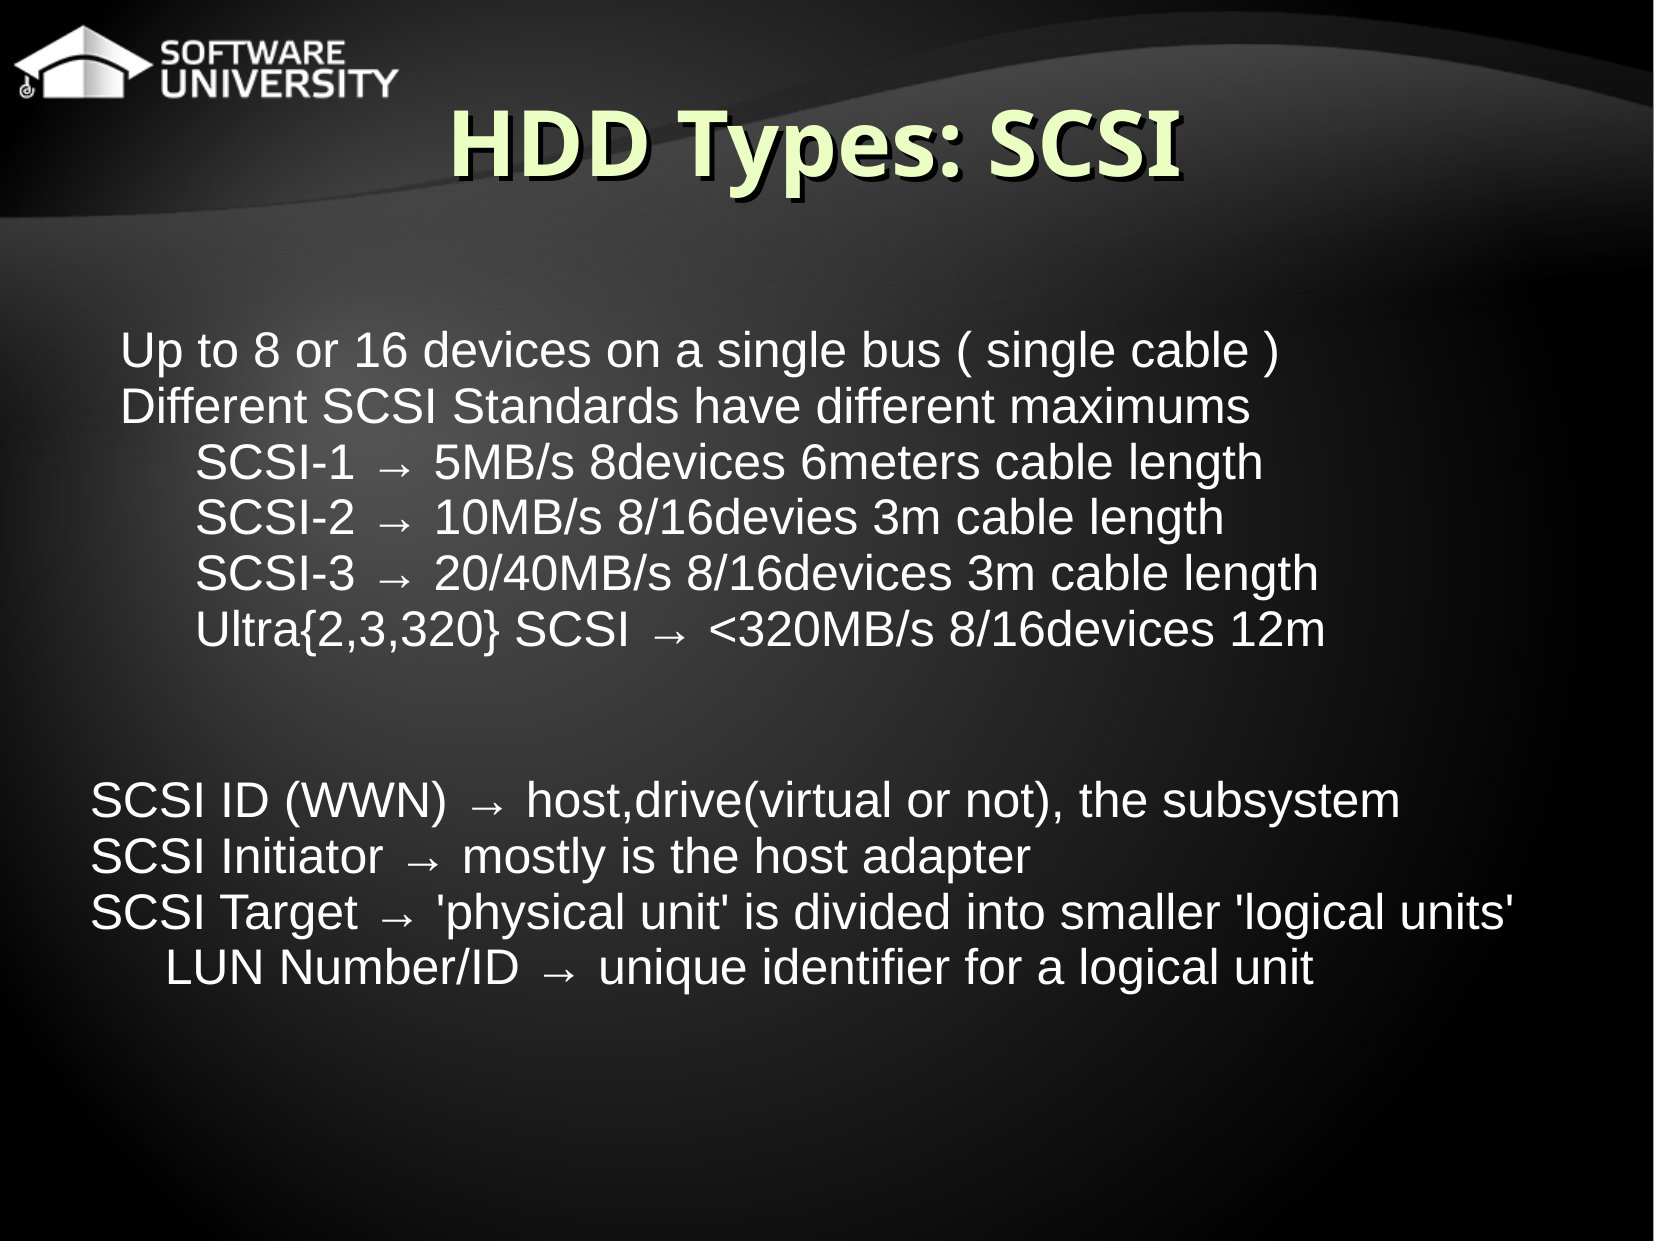

# HDD Types: SCSI
Up to 8 or 16 devices on a single bus ( single cable )
Different SCSI Standards have different maximums
	SCSI-1 → 5MB/s 8devices 6meters cable length
	SCSI-2 → 10MB/s 8/16devies 3m cable length
	SCSI-3 → 20/40MB/s 8/16devices 3m cable length
	Ultra{2,3,320} SCSI → <320MB/s 8/16devices 12m
SCSI ID (WWN) → host,drive(virtual or not), the subsystem
SCSI Initiator → mostly is the host adapter
SCSI Target → 'physical unit' is divided into smaller 'logical units'
	LUN Number/ID → unique identifier for a logical unit